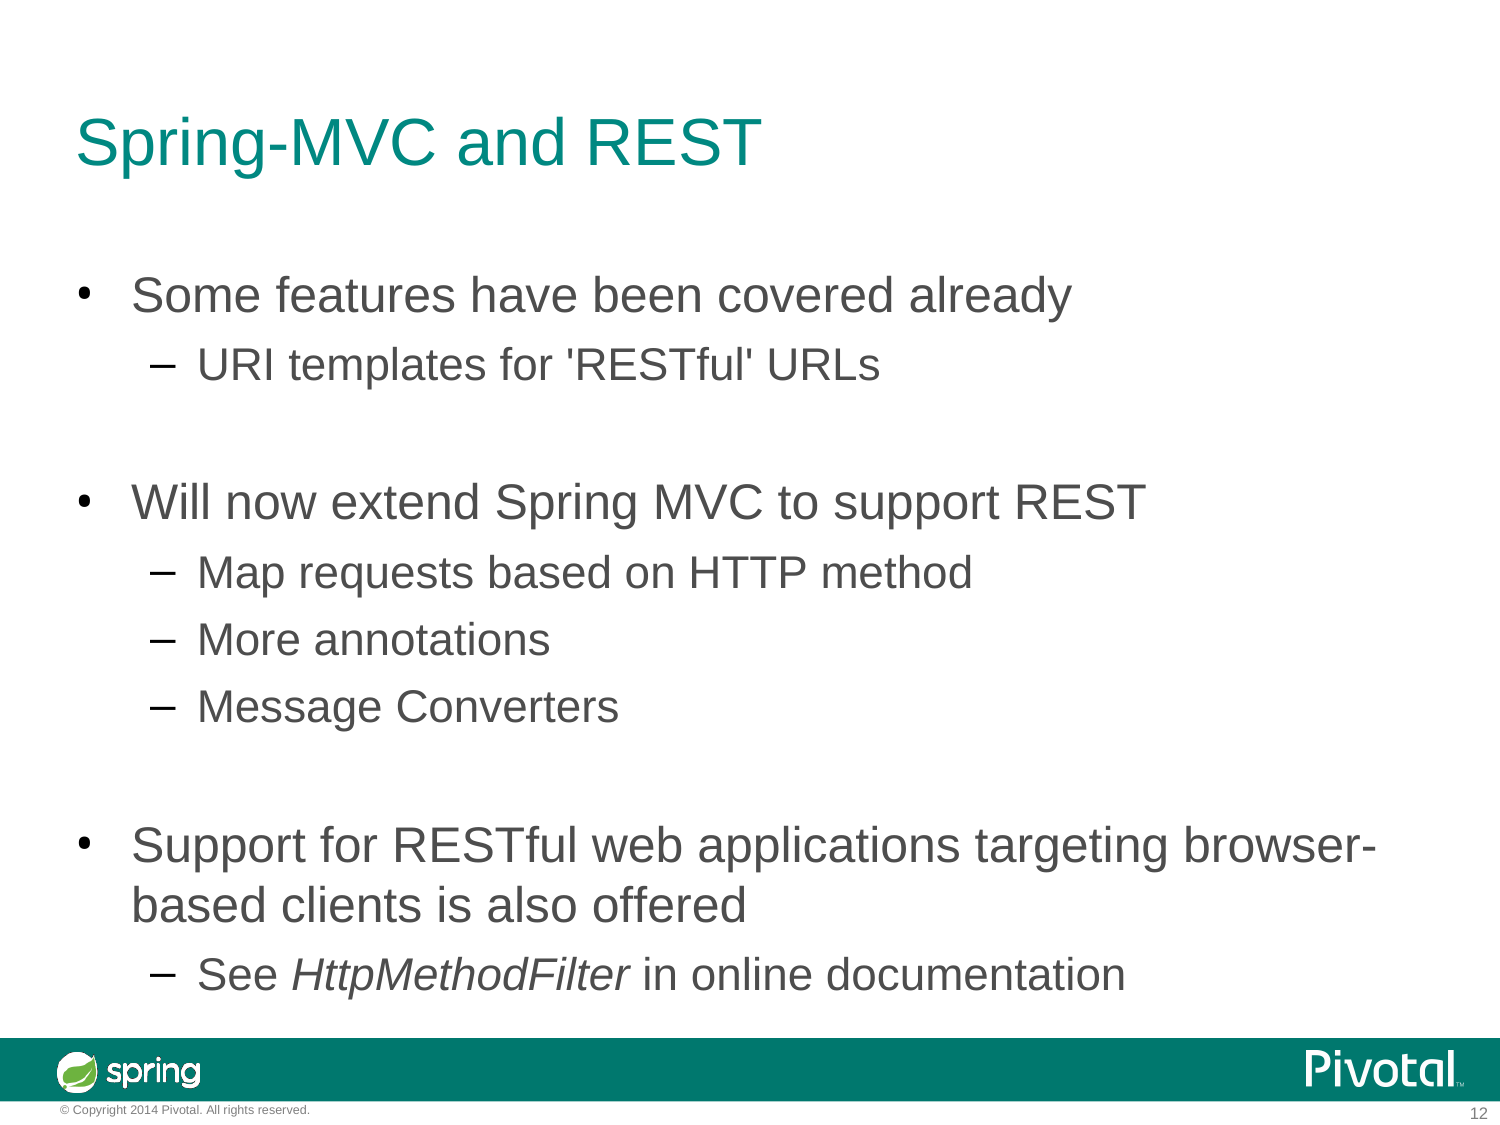

# Spring-MVC and REST
Some features have been covered already
URI templates for 'RESTful' URLs
Will now extend Spring MVC to support REST
Map requests based on HTTP method
More annotations
Message Converters
Support for RESTful web applications targeting browser-based clients is also offered
See HttpMethodFilter in online documentation